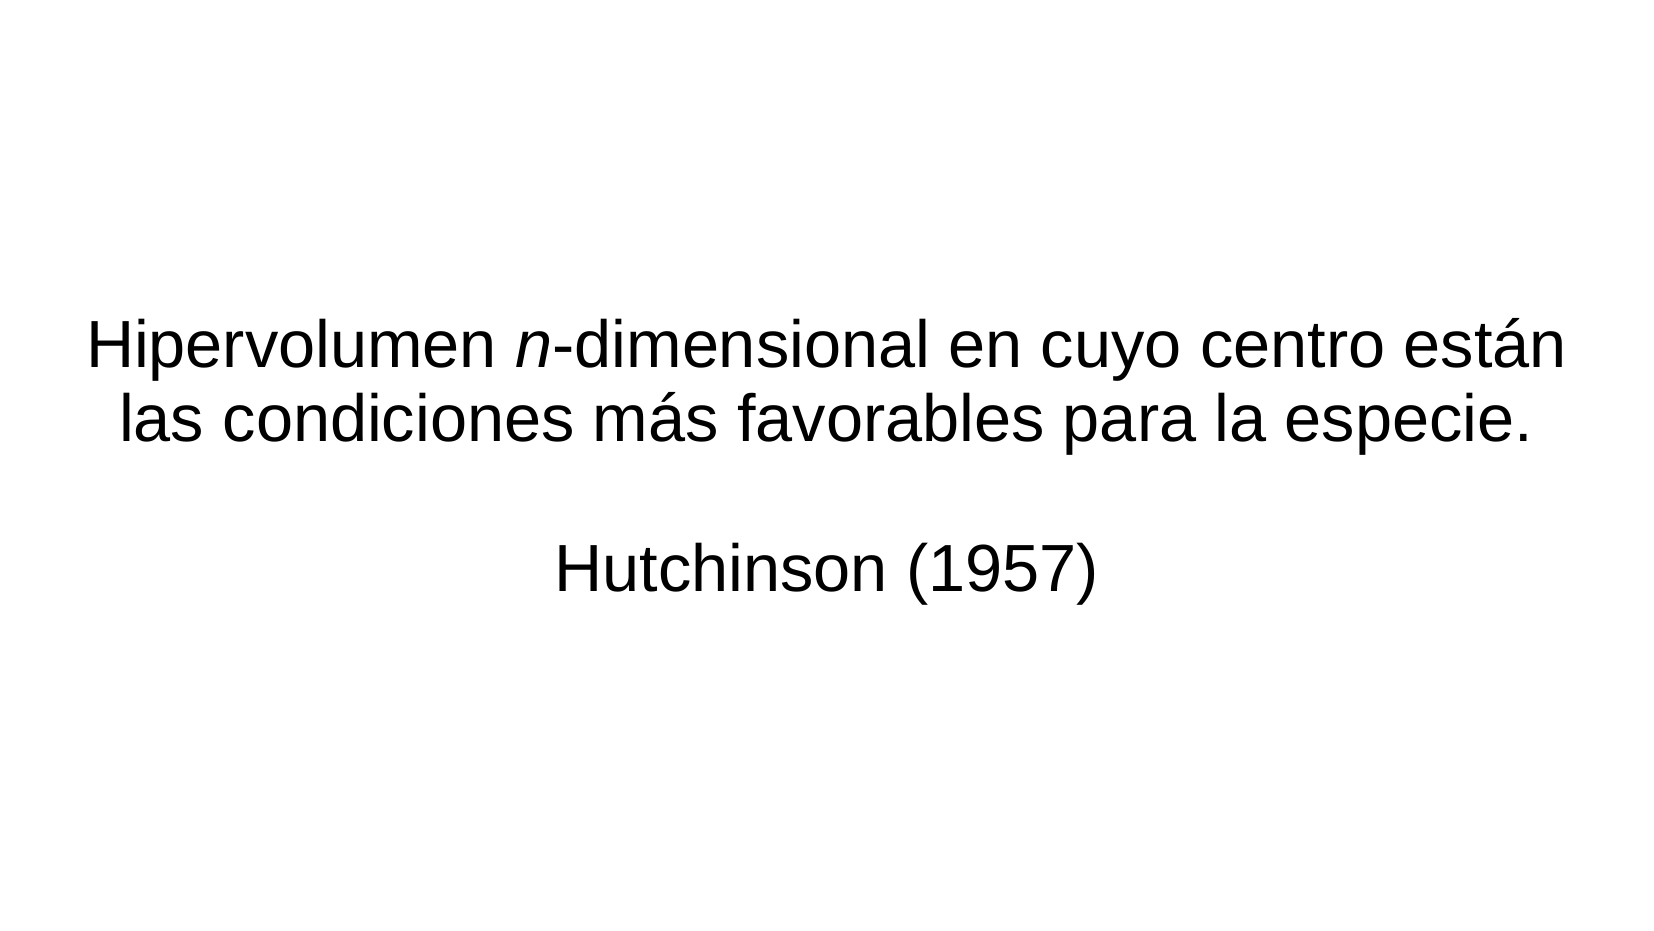

# Hipervolumen n-dimensional en cuyo centro están las condiciones más favorables para la especie.
Hutchinson (1957)